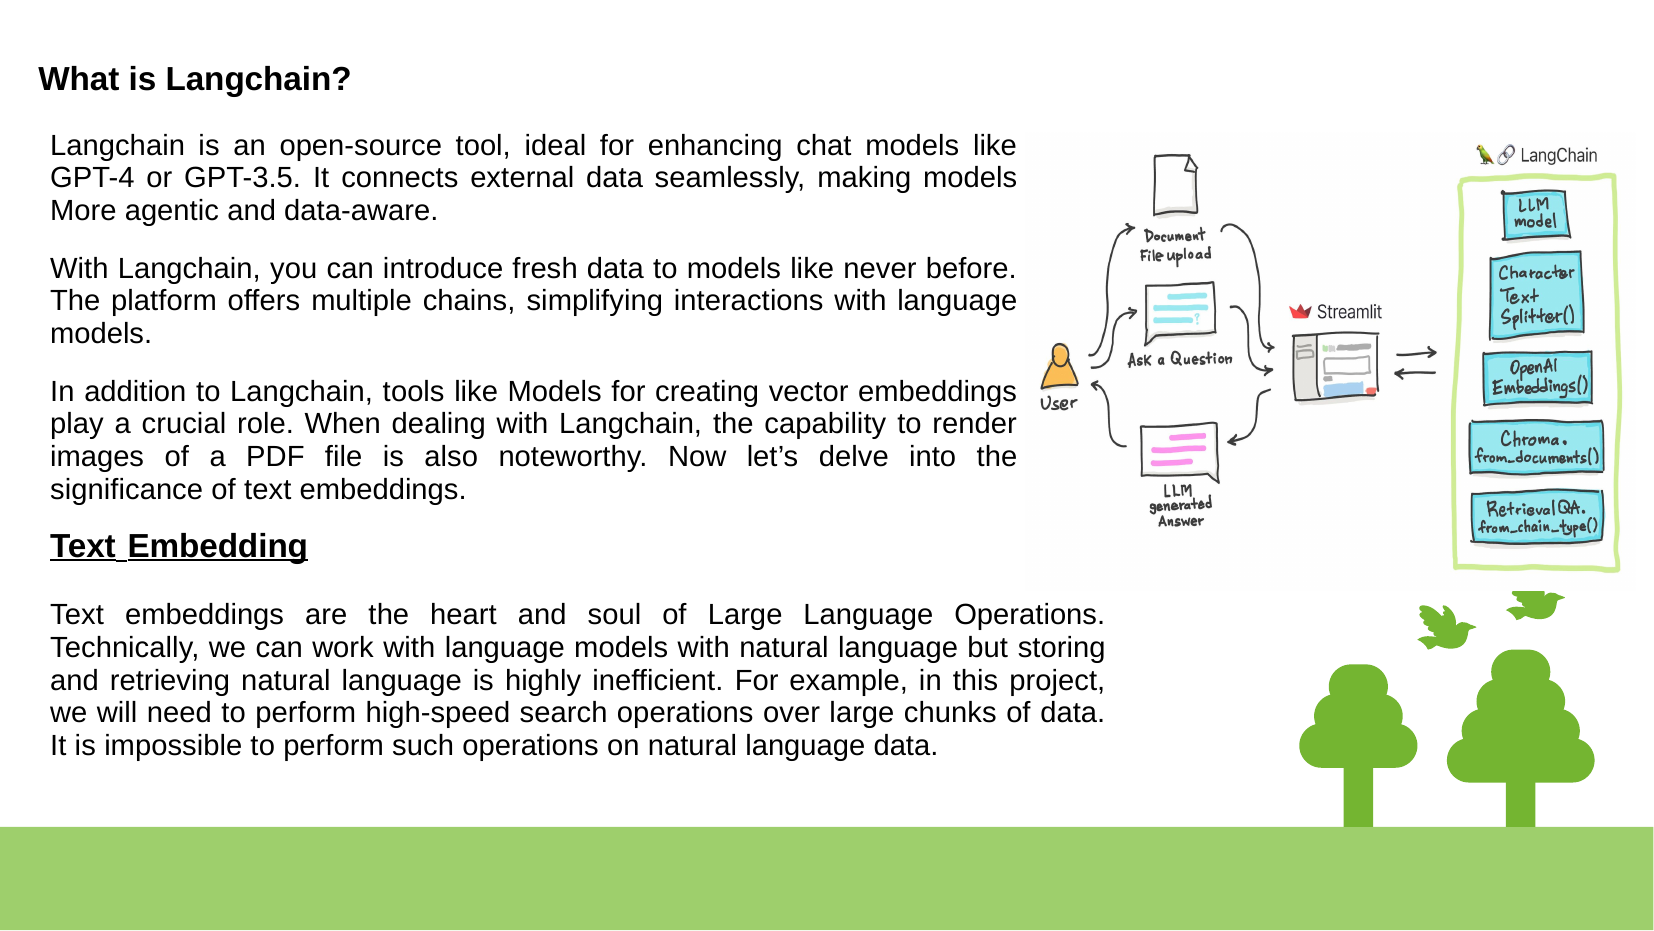

What is Langchain?
Langchain is an open-source tool, ideal for enhancing chat models like GPT-4 or GPT-3.5. It connects external data seamlessly, making models More agentic and data-aware.
With Langchain, you can introduce fresh data to models like never before. The platform offers multiple chains, simplifying interactions with language models.
In addition to Langchain, tools like Models for creating vector embeddings play a crucial role. When dealing with Langchain, the capability to render images of a PDF file is also noteworthy. Now let’s delve into the significance of text embeddings.
Text Embedding
Text embeddings are the heart and soul of Large Language Operations. Technically, we can work with language models with natural language but storing and retrieving natural language is highly inefficient. For example, in this project, we will need to perform high-speed search operations over large chunks of data. It is impossible to perform such operations on natural language data.